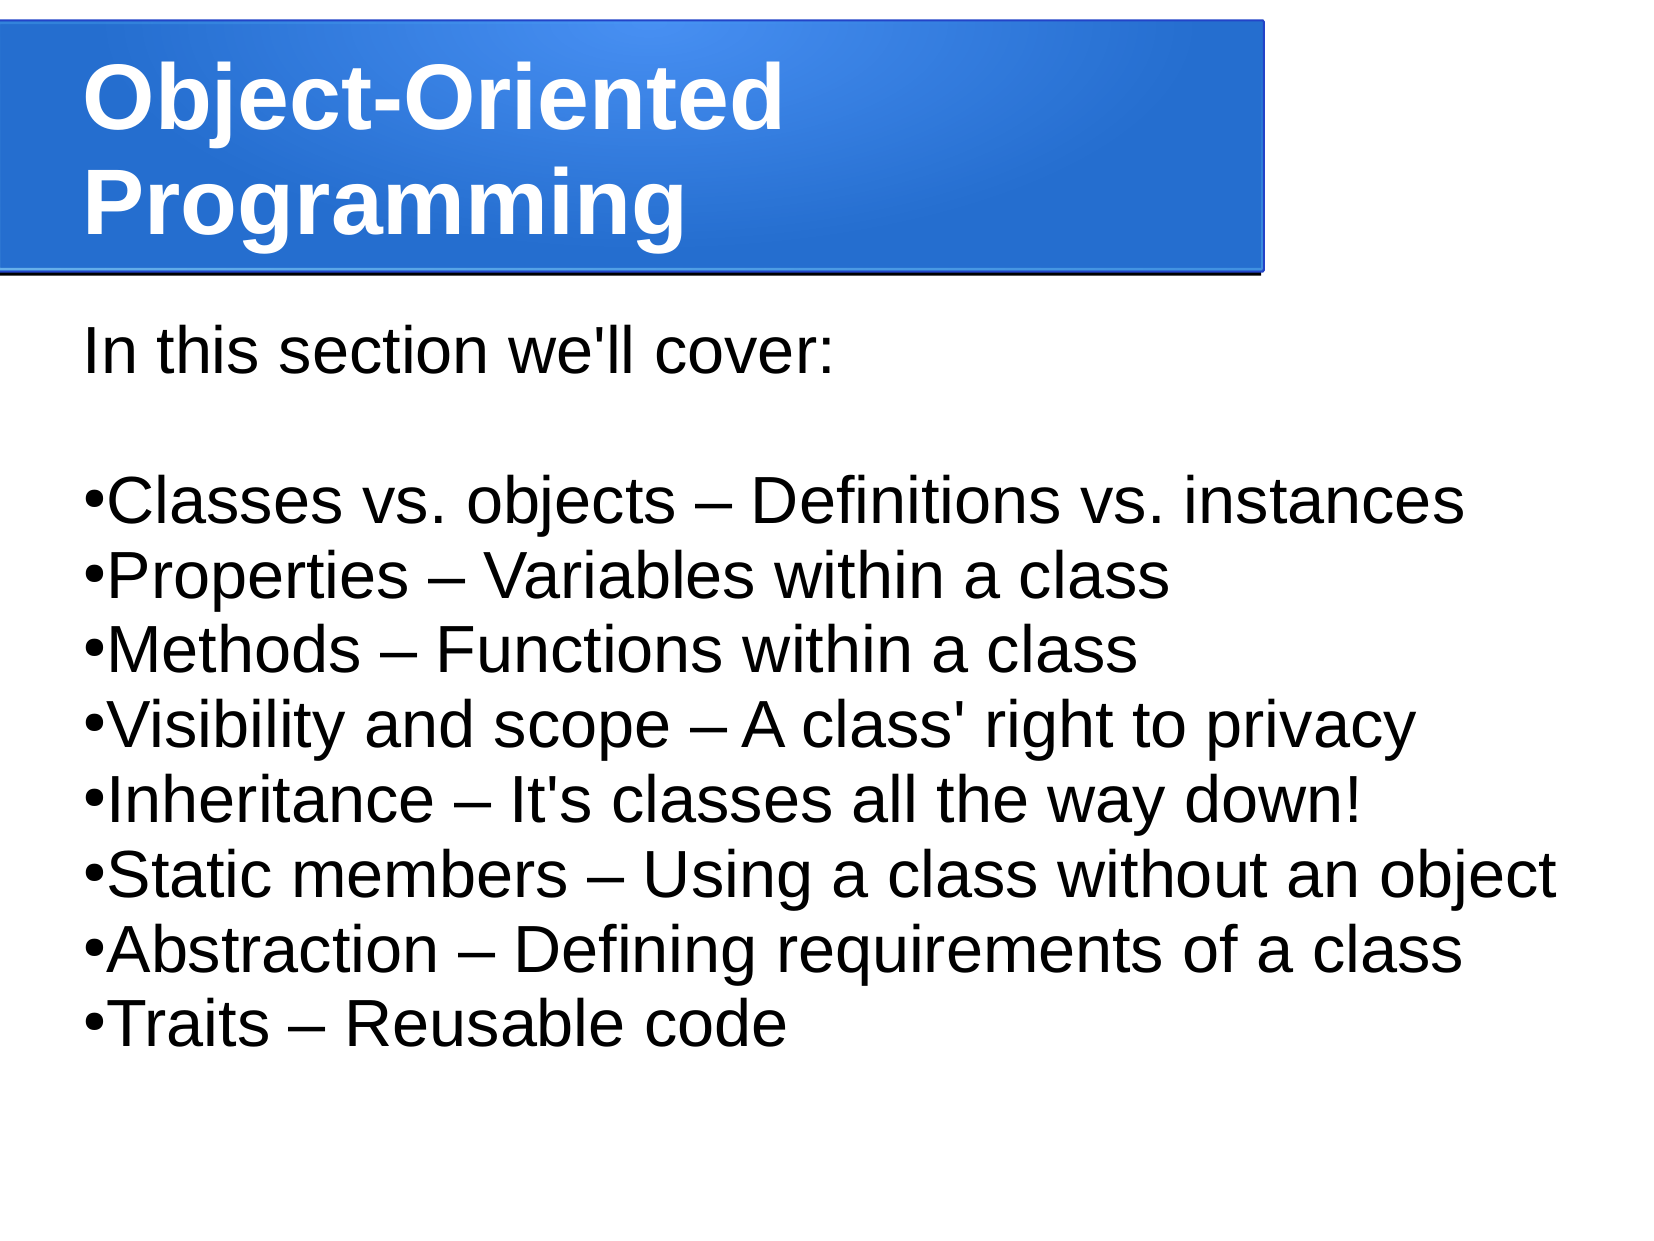

# Object-Oriented Programming
In this section we'll cover:
Classes vs. objects – Definitions vs. instances
Properties – Variables within a class
Methods – Functions within a class
Visibility and scope – A class' right to privacy
Inheritance – It's classes all the way down!
Static members – Using a class without an object
Abstraction – Defining requirements of a class
Traits – Reusable code